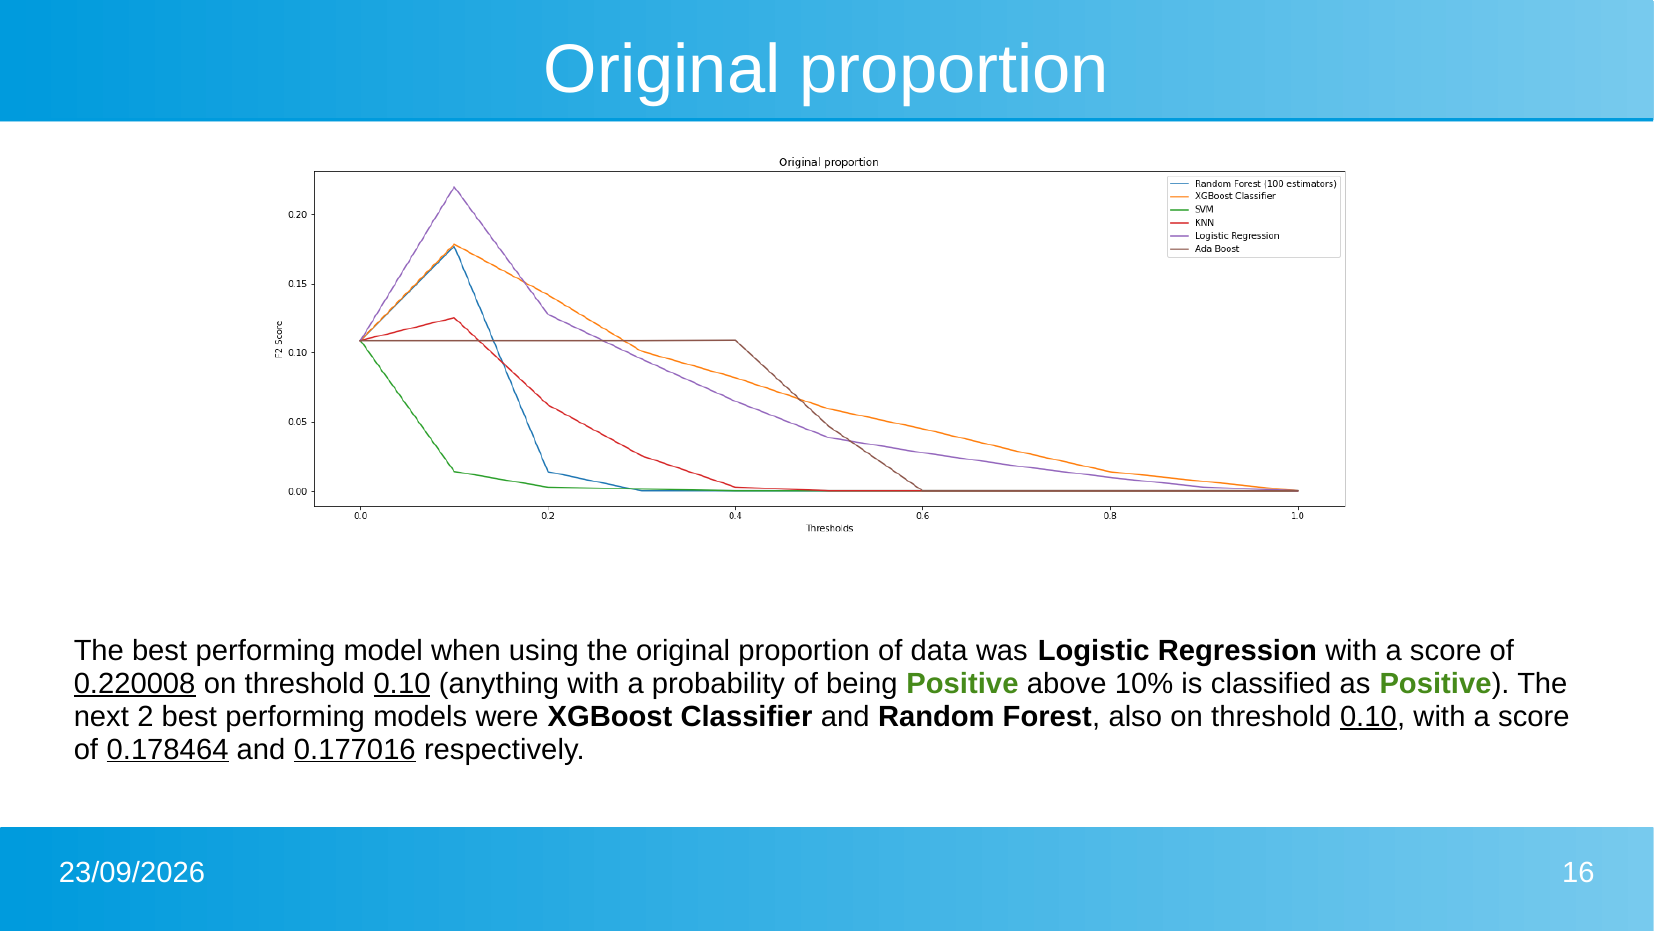

# Original proportion
The best performing model when using the original proportion of data was Logistic Regression with a score of 0.220008 on threshold 0.10 (anything with a probability of being Positive above 10% is classified as Positive). The next 2 best performing models were XGBoost Classifier and Random Forest, also on threshold 0.10, with a score of 0.178464 and 0.177016 respectively.
16